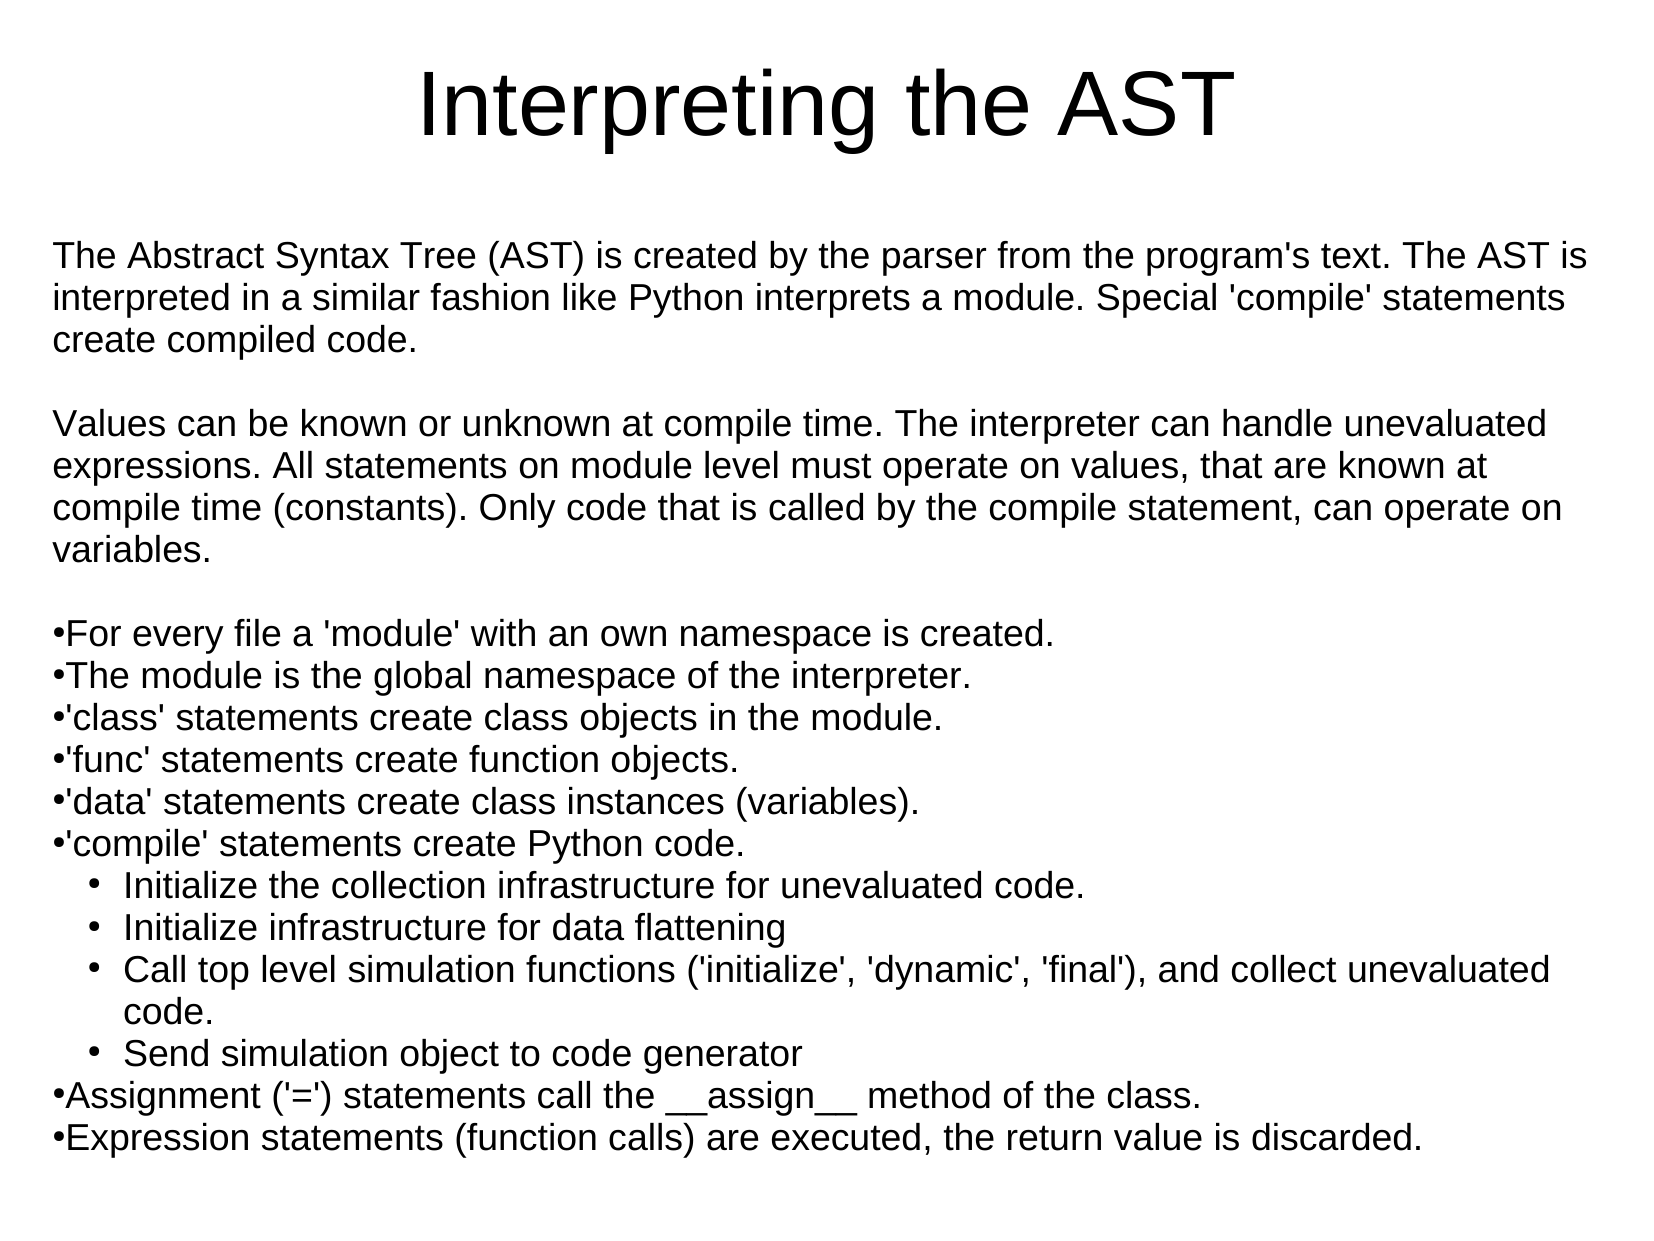

# Interpreting the AST
The Abstract Syntax Tree (AST) is created by the parser from the program's text. The AST is interpreted in a similar fashion like Python interprets a module. Special 'compile' statements create compiled code.
Values can be known or unknown at compile time. The interpreter can handle unevaluated expressions. All statements on module level must operate on values, that are known at compile time (constants). Only code that is called by the compile statement, can operate on variables.
For every file a 'module' with an own namespace is created.
The module is the global namespace of the interpreter.
'class' statements create class objects in the module.
'func' statements create function objects.
'data' statements create class instances (variables).
'compile' statements create Python code.
Initialize the collection infrastructure for unevaluated code.
Initialize infrastructure for data flattening
Call top level simulation functions ('initialize', 'dynamic', 'final'), and collect unevaluated code.
Send simulation object to code generator
Assignment ('=') statements call the __assign__ method of the class.
Expression statements (function calls) are executed, the return value is discarded.